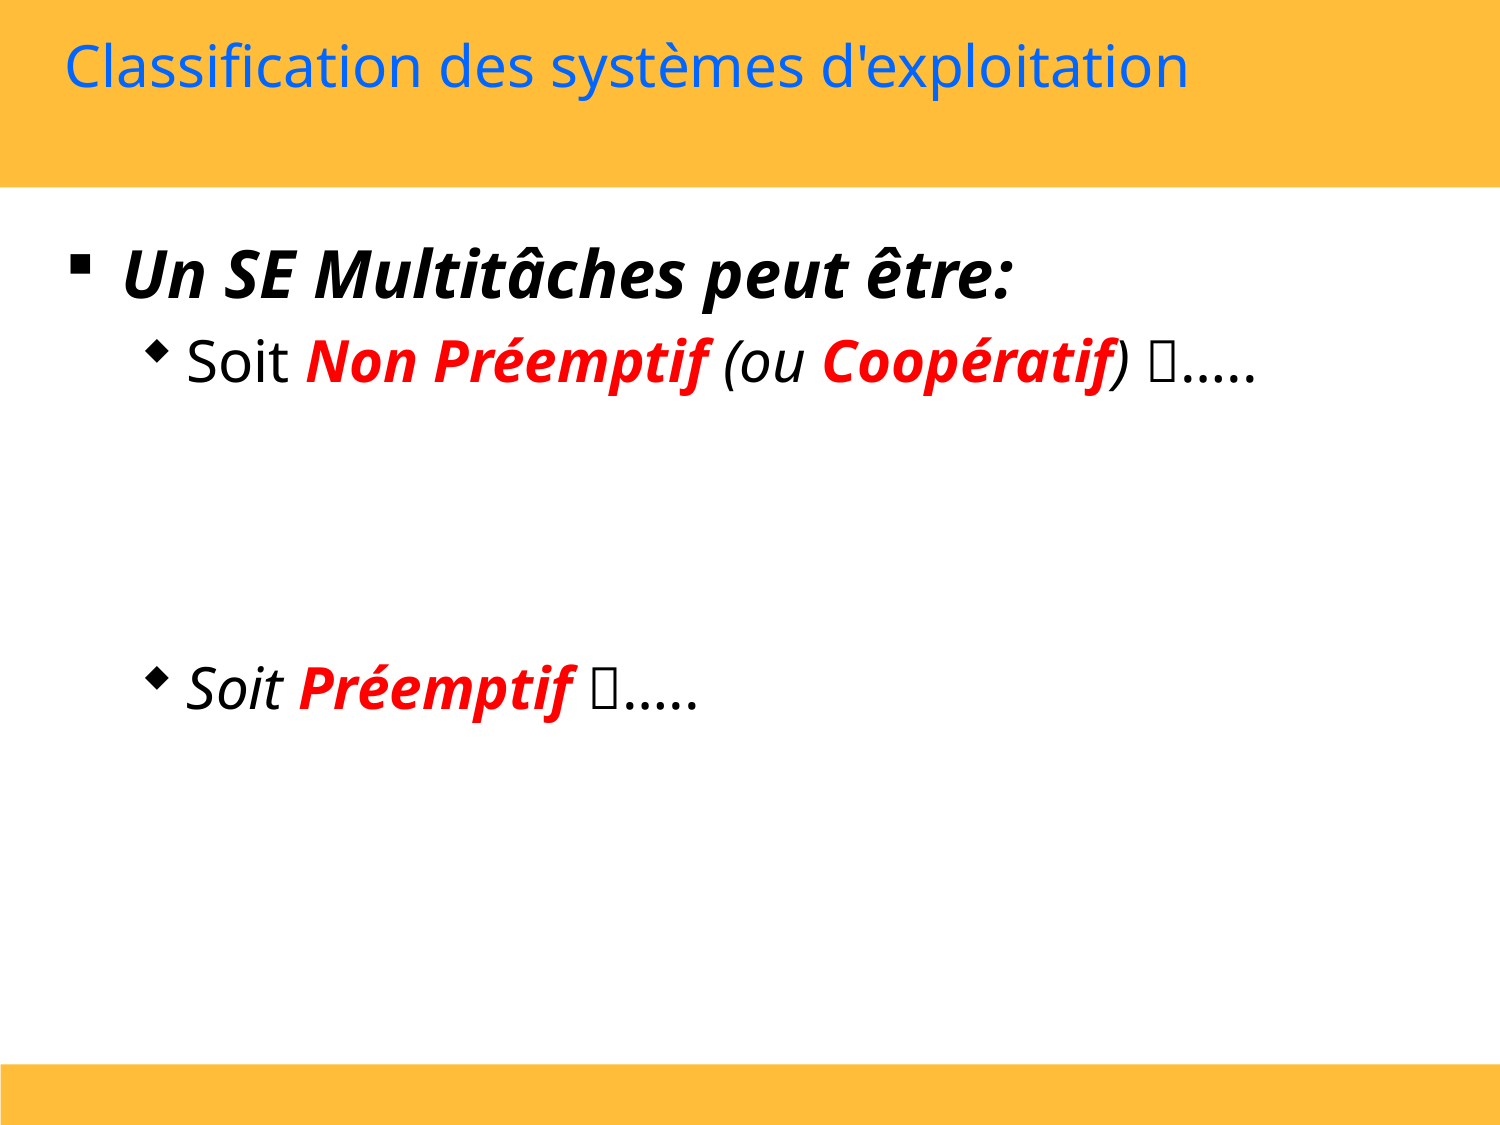

Classification des systèmes d'exploitation
Un SE Multitâches peut être:
Soit Non Préemptif (ou Coopératif) …..
Soit Préemptif …..